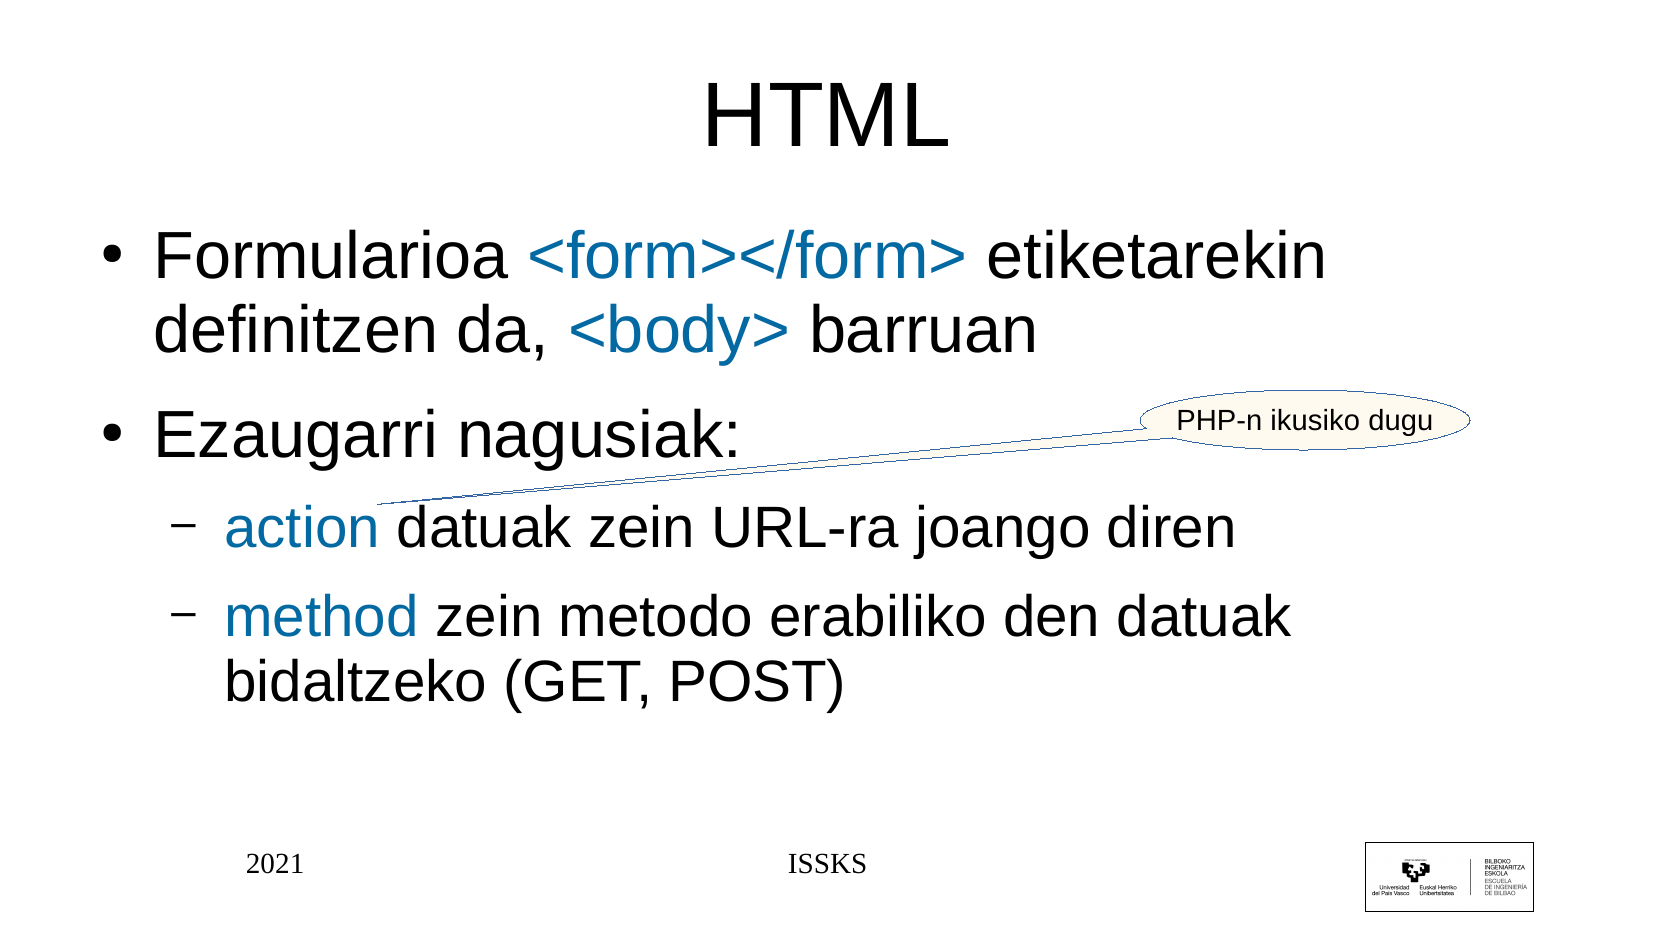

# HTML
Formularioa <form></form> etiketarekin definitzen da, <body> barruan
Ezaugarri nagusiak:
action datuak zein URL-ra joango diren
method zein metodo erabiliko den datuak bidaltzeko (GET, POST)
PHP-n ikusiko dugu